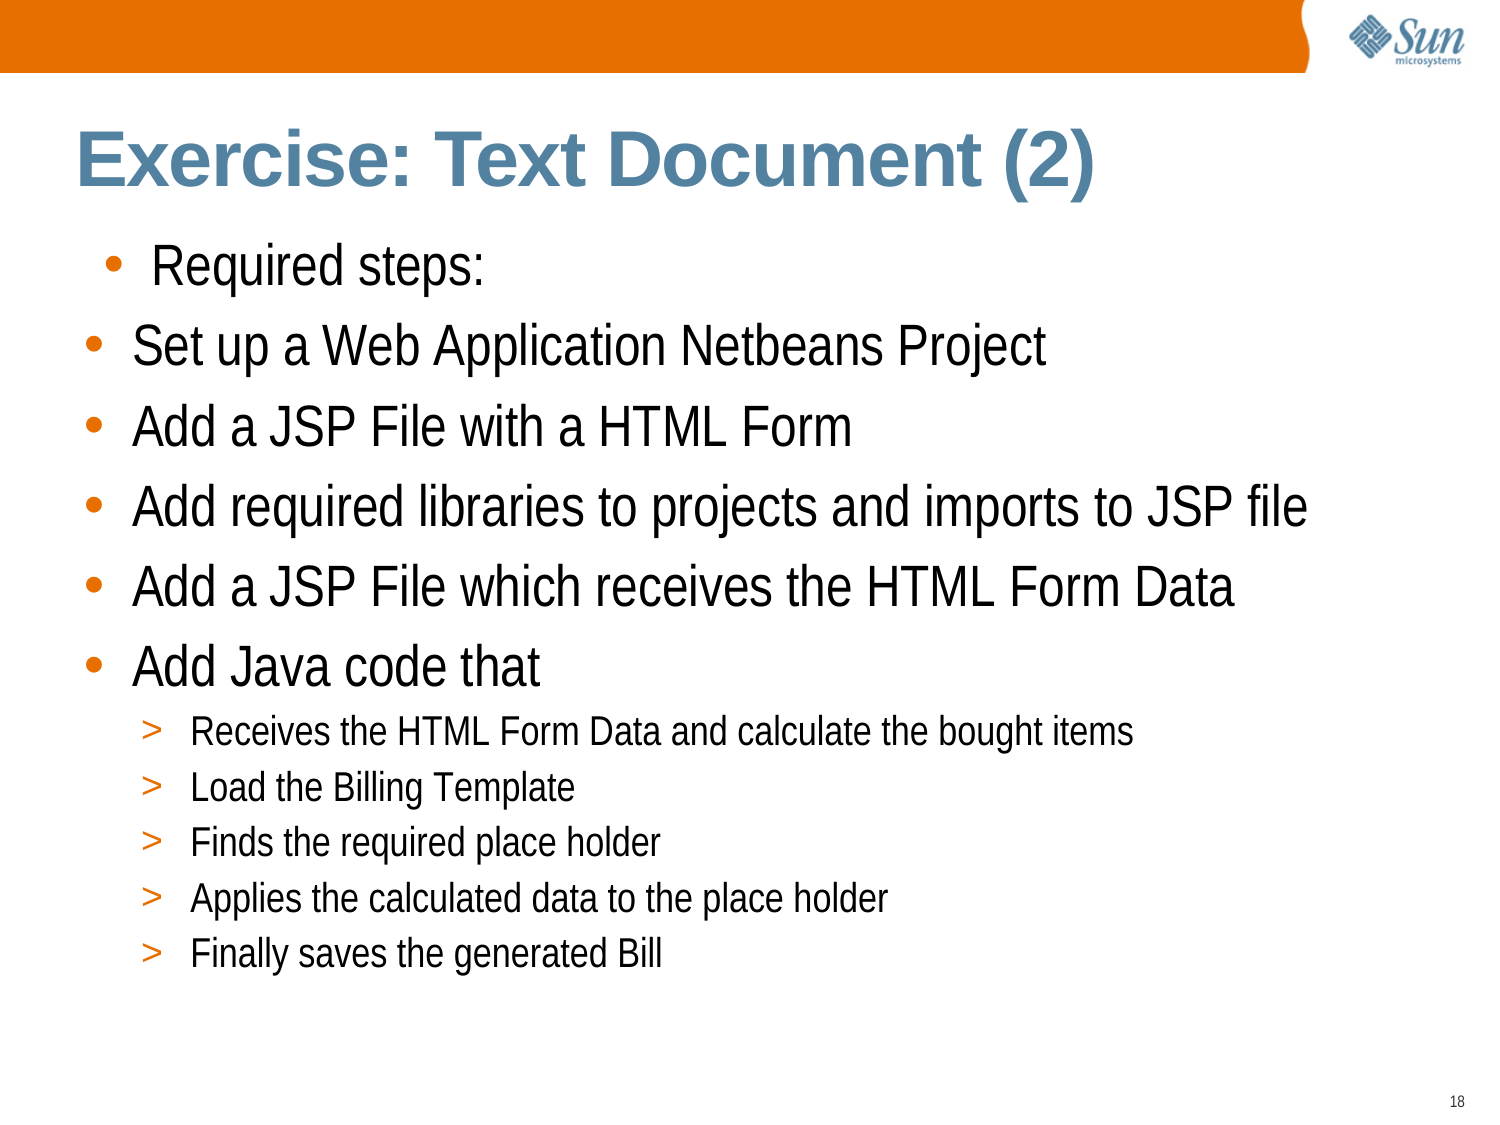

# Exercise: Text Document (2)
Required steps:
Set up a Web Application Netbeans Project
Add a JSP File with a HTML Form
Add required libraries to projects and imports to JSP file
Add a JSP File which receives the HTML Form Data
Add Java code that
Receives the HTML Form Data and calculate the bought items
Load the Billing Template
Finds the required place holder
Applies the calculated data to the place holder
Finally saves the generated Bill